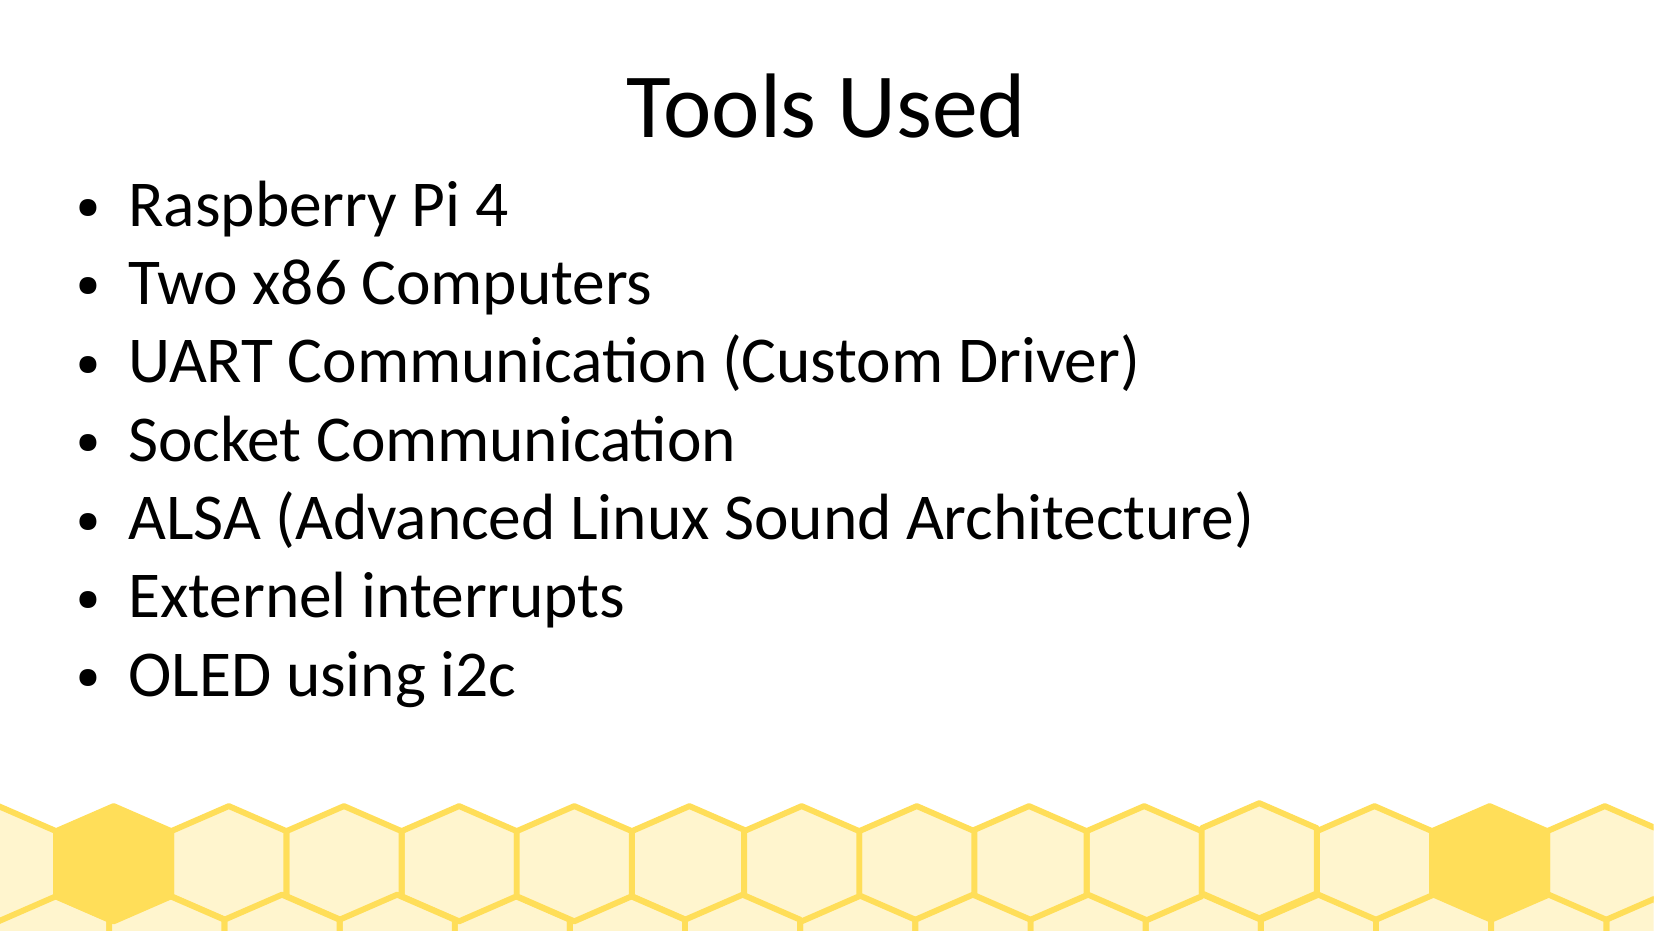

# Tools Used
Raspberry Pi 4
Two x86 Computers
UART Communication (Custom Driver)
Socket Communication
ALSA (Advanced Linux Sound Architecture)
Externel interrupts
OLED using i2c